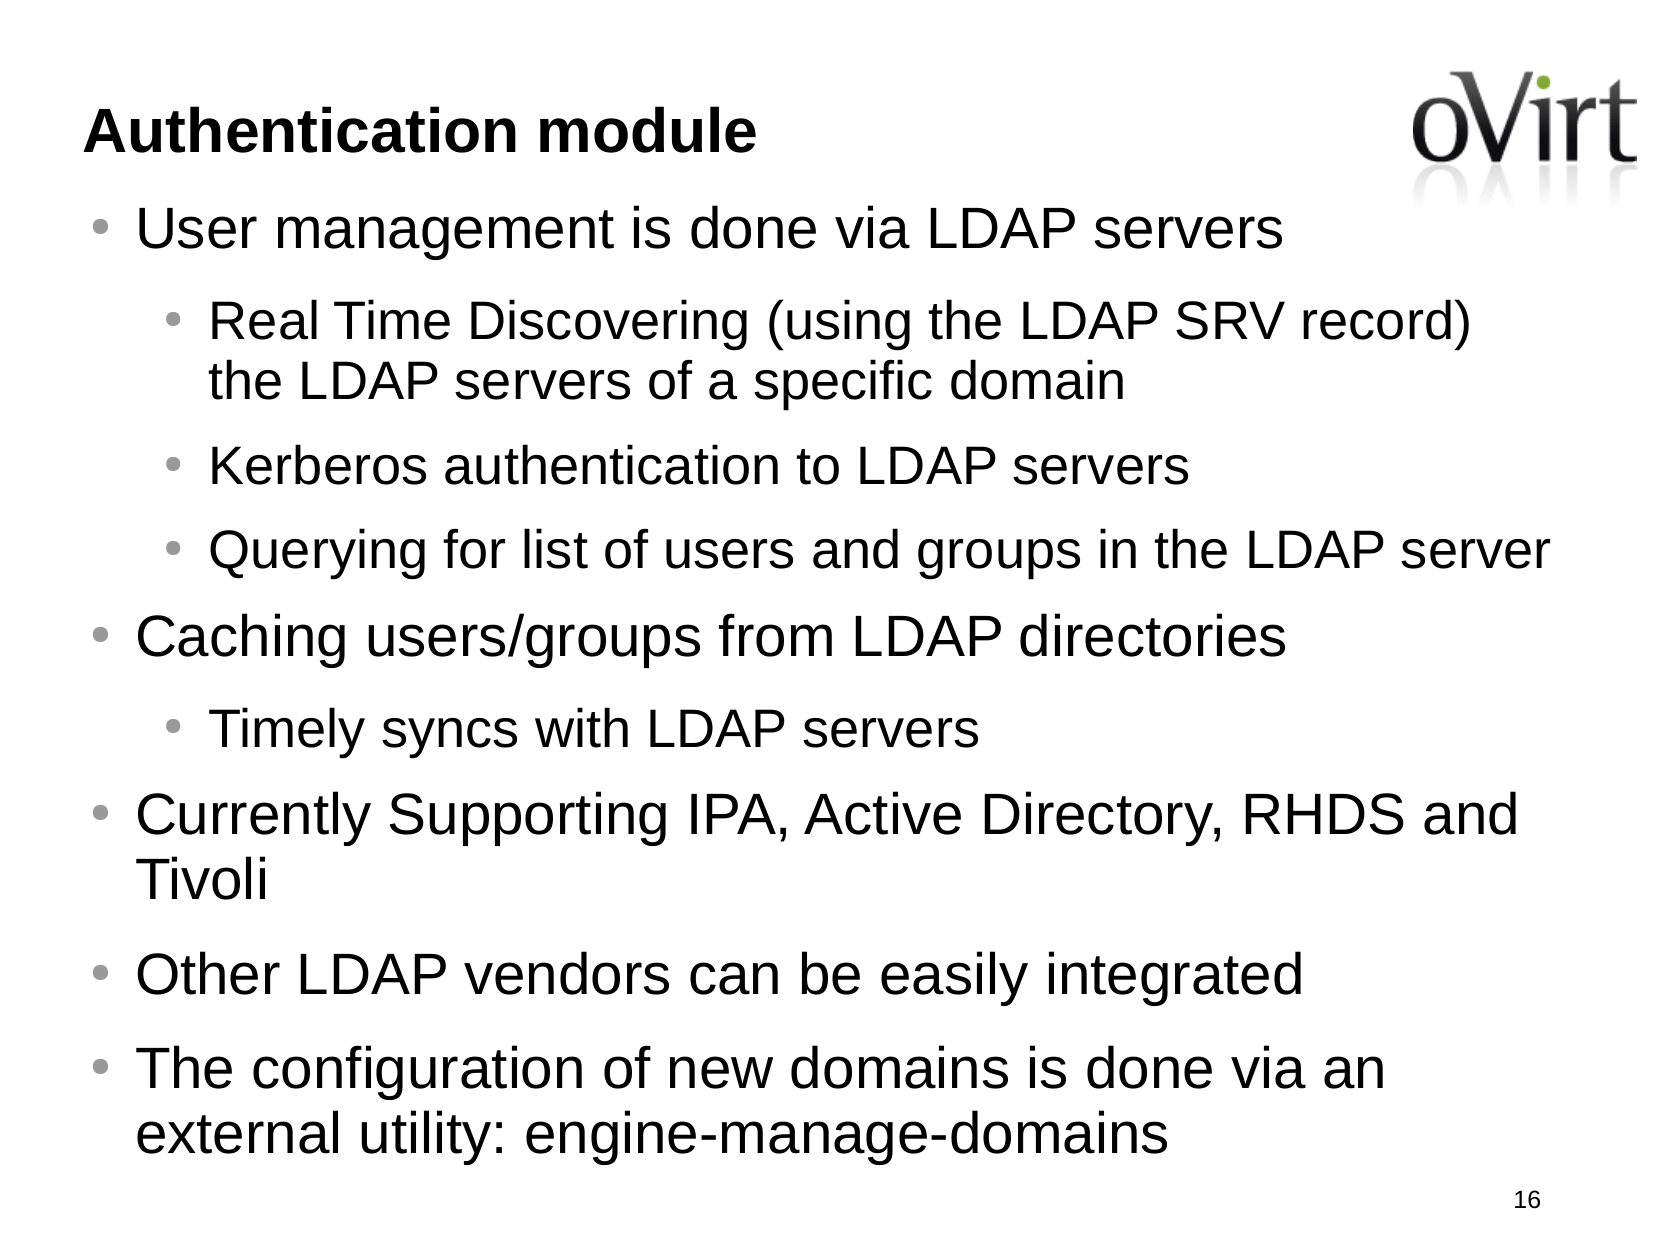

# Authentication module
User management is done via LDAP servers
Real Time Discovering (using the LDAP SRV record) the LDAP servers of a specific domain
Kerberos authentication to LDAP servers
Querying for list of users and groups in the LDAP server
Caching users/groups from LDAP directories
Timely syncs with LDAP servers
Currently Supporting IPA, Active Directory, RHDS and Tivoli
Other LDAP vendors can be easily integrated
The configuration of new domains is done via an external utility: engine-manage-domains